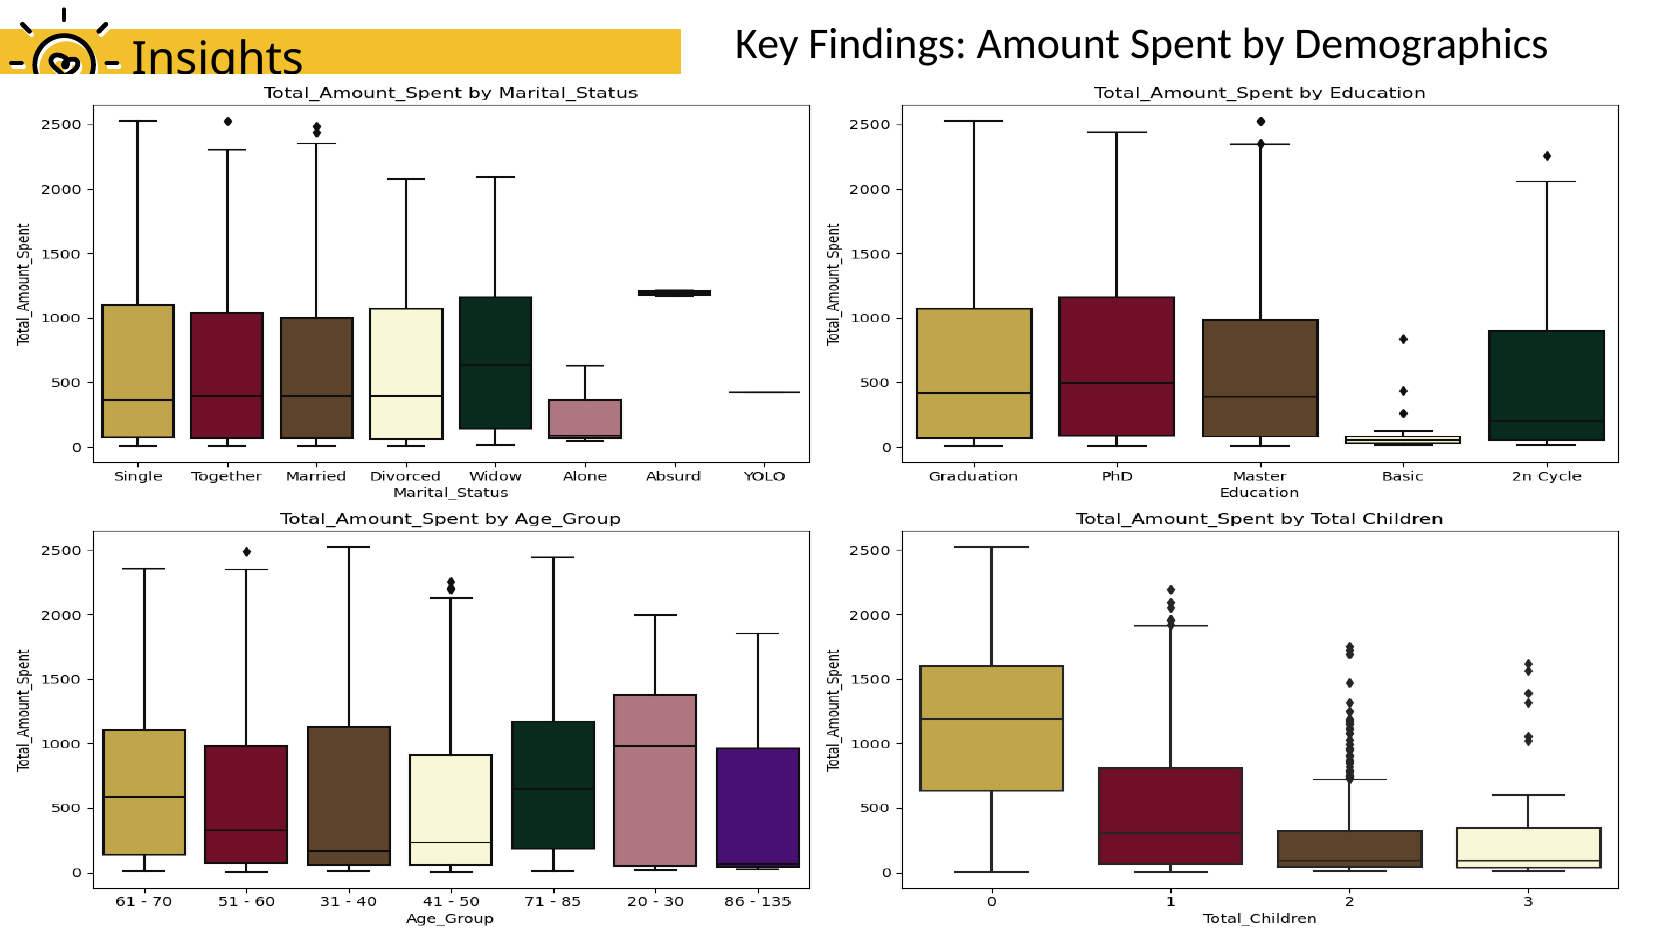

Key Findings: Amount Spent by Demographics
# Insights
.